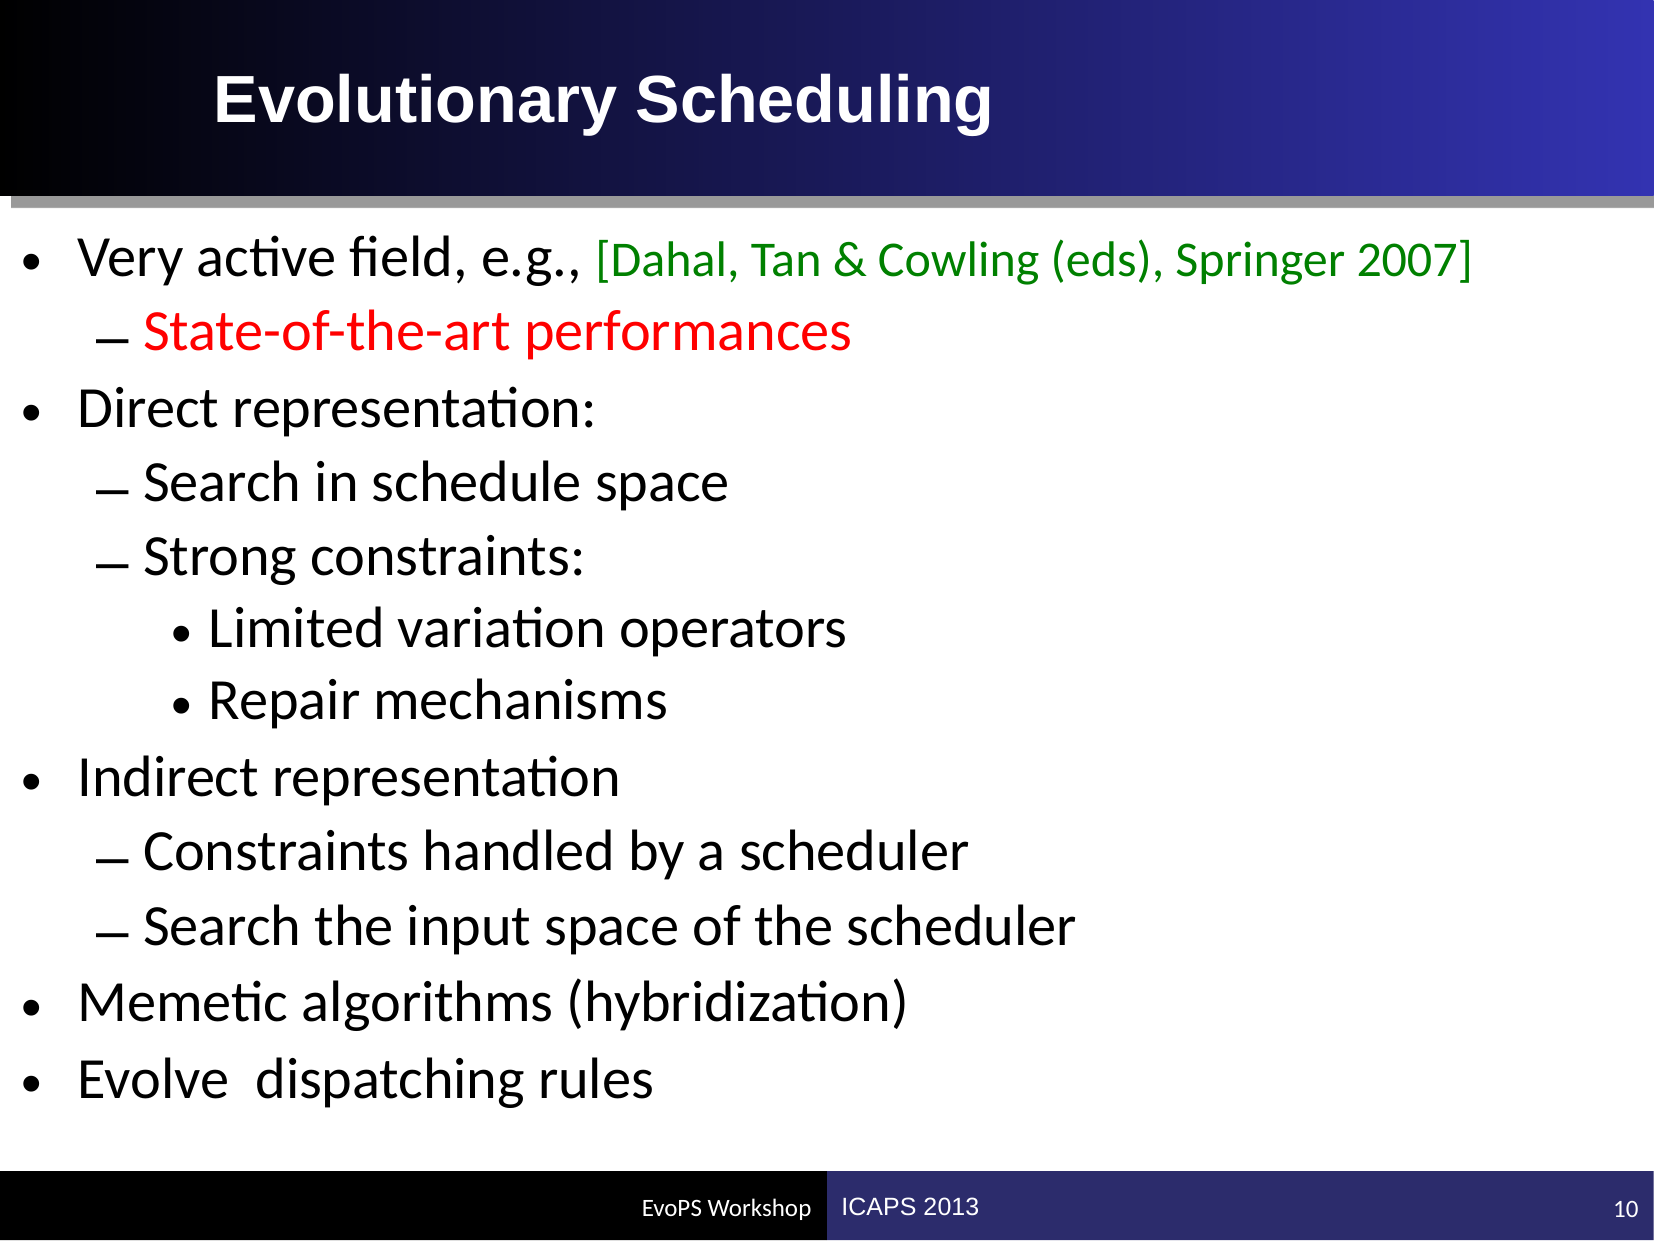

Evolutionary Scheduling
# Very active field, e.g., [Dahal, Tan & Cowling (eds), Springer 2007]
State-of-the-art performances
Direct representation:
Search in schedule space
Strong constraints:
Limited variation operators
Repair mechanisms
Indirect representation
Constraints handled by a scheduler
Search the input space of the scheduler
Memetic algorithms (hybridization)
Evolve dispatching rules
10